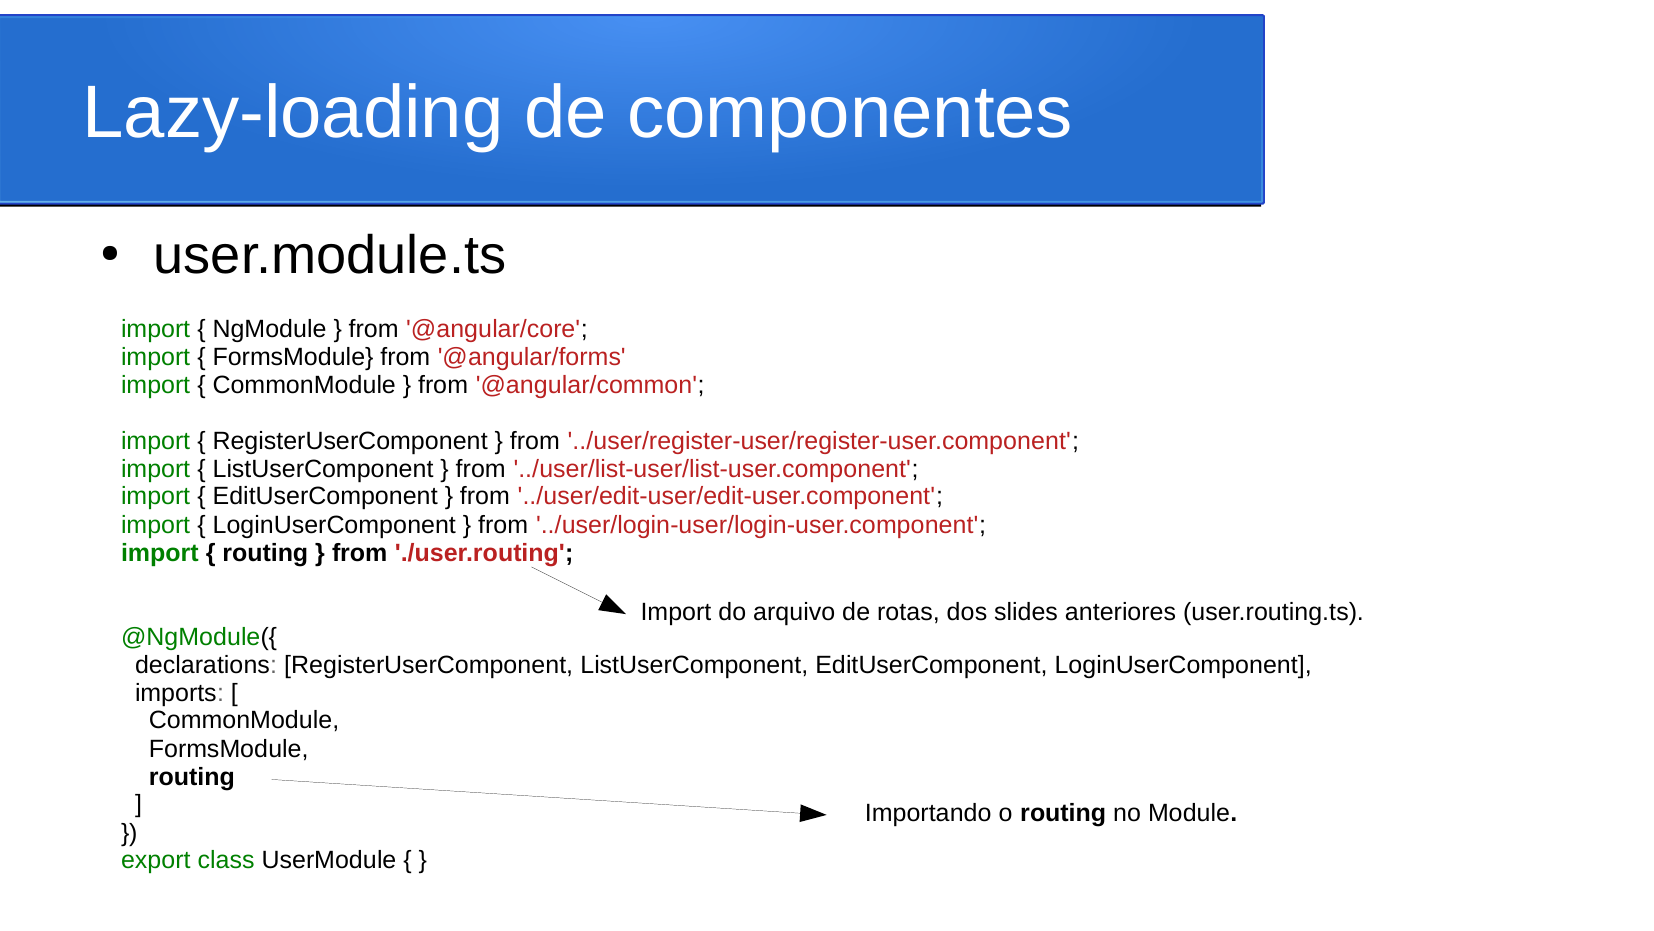

# Lazy-loading de componentes
user.module.ts
import { NgModule } from '@angular/core';
import { FormsModule} from '@angular/forms'
import { CommonModule } from '@angular/common';
import { RegisterUserComponent } from '../user/register-user/register-user.component';
import { ListUserComponent } from '../user/list-user/list-user.component';
import { EditUserComponent } from '../user/edit-user/edit-user.component';
import { LoginUserComponent } from '../user/login-user/login-user.component';
import { routing } from './user.routing';
@NgModule({
 declarations: [RegisterUserComponent, ListUserComponent, EditUserComponent, LoginUserComponent],
 imports: [
 CommonModule,
 FormsModule,
 routing
 ]
})
export class UserModule { }
Import do arquivo de rotas, dos slides anteriores (user.routing.ts).
Importando o routing no Module.